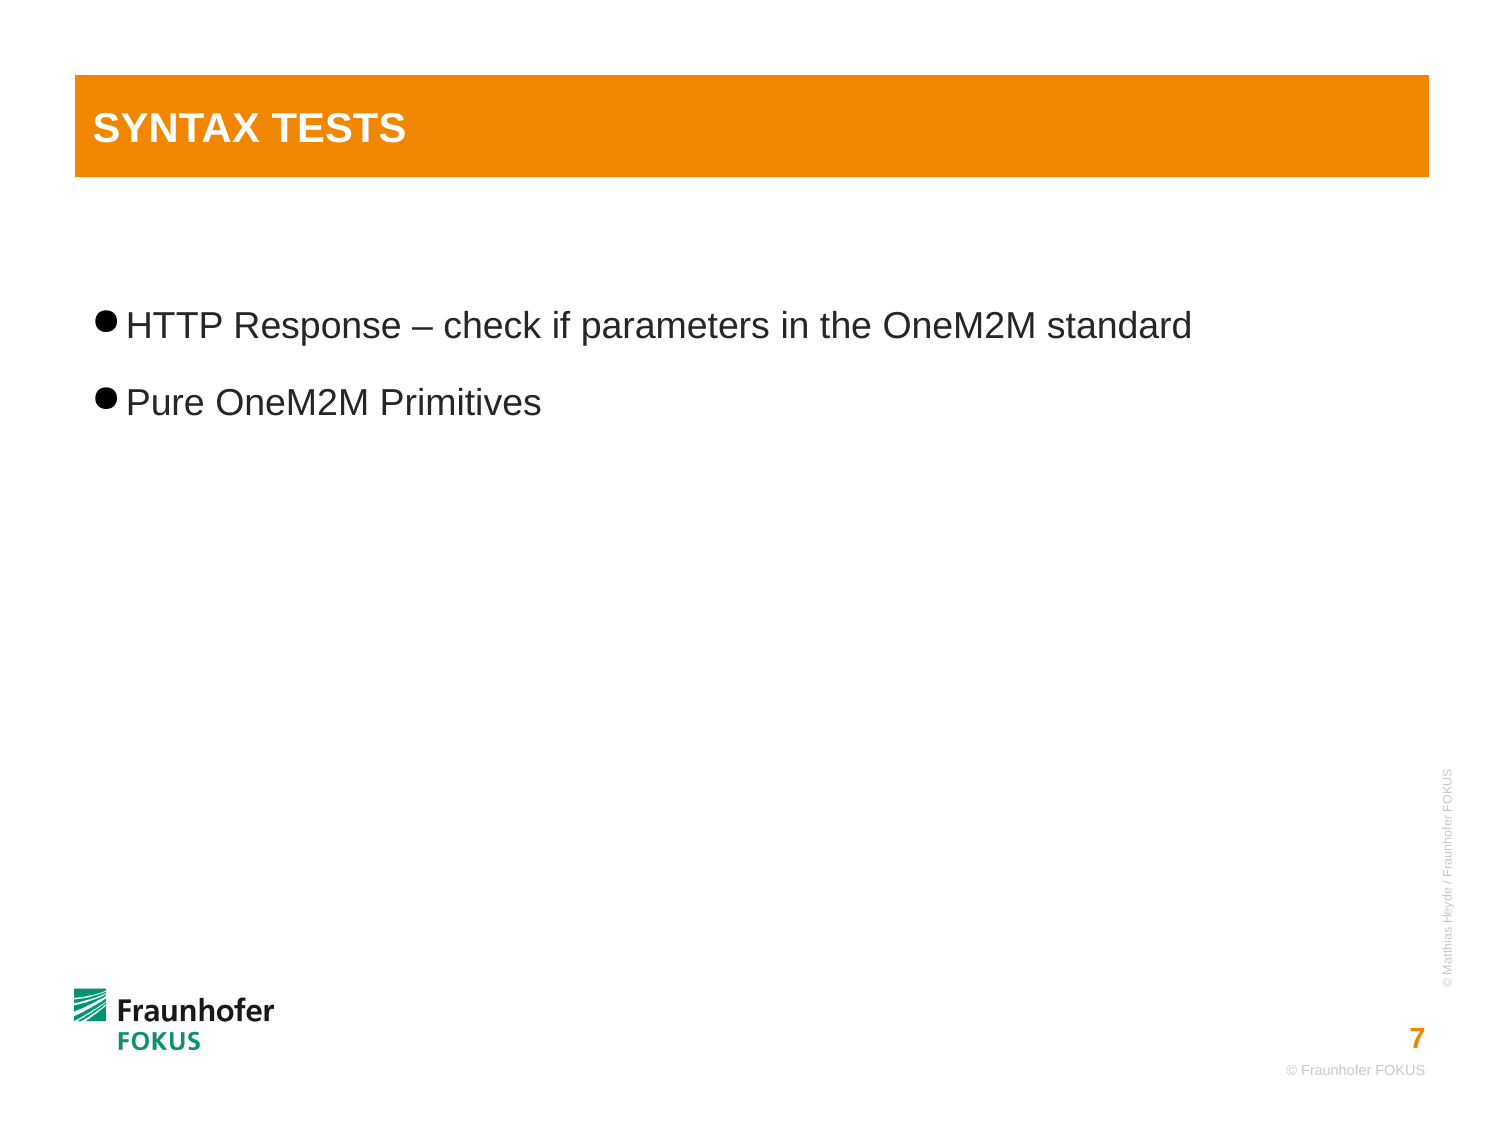

# Syntax tests
HTTP Response – check if parameters in the OneM2M standard
Pure OneM2M Primitives
©Matthias Heyde / Fraunhofer FOKUS
© Matthias Heyde / Fraunhofer FOKUS
© Fraunhofer FOKUS